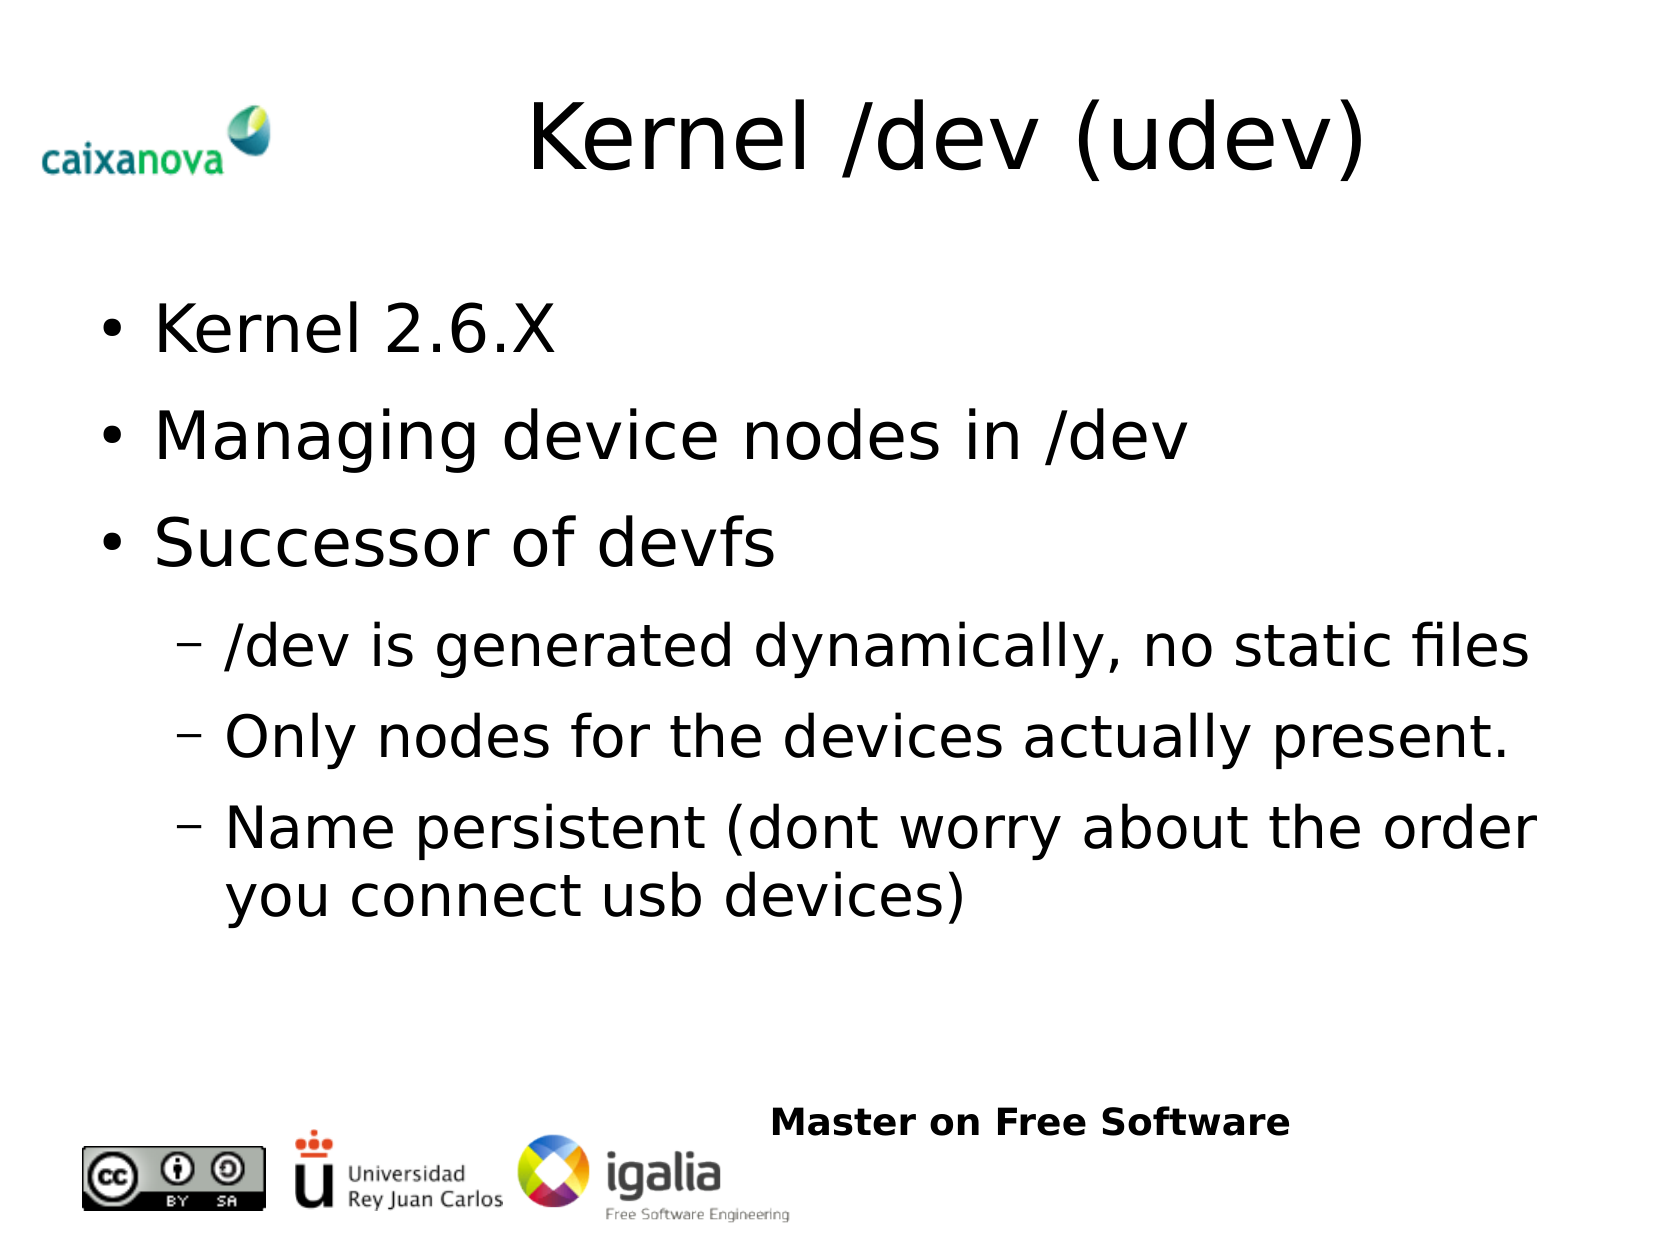

# Kernel /dev (udev)
Kernel 2.6.X
Managing device nodes in /dev
Successor of devfs
/dev is generated dynamically, no static files
Only nodes for the devices actually present.
Name persistent (dont worry about the order you connect usb devices)